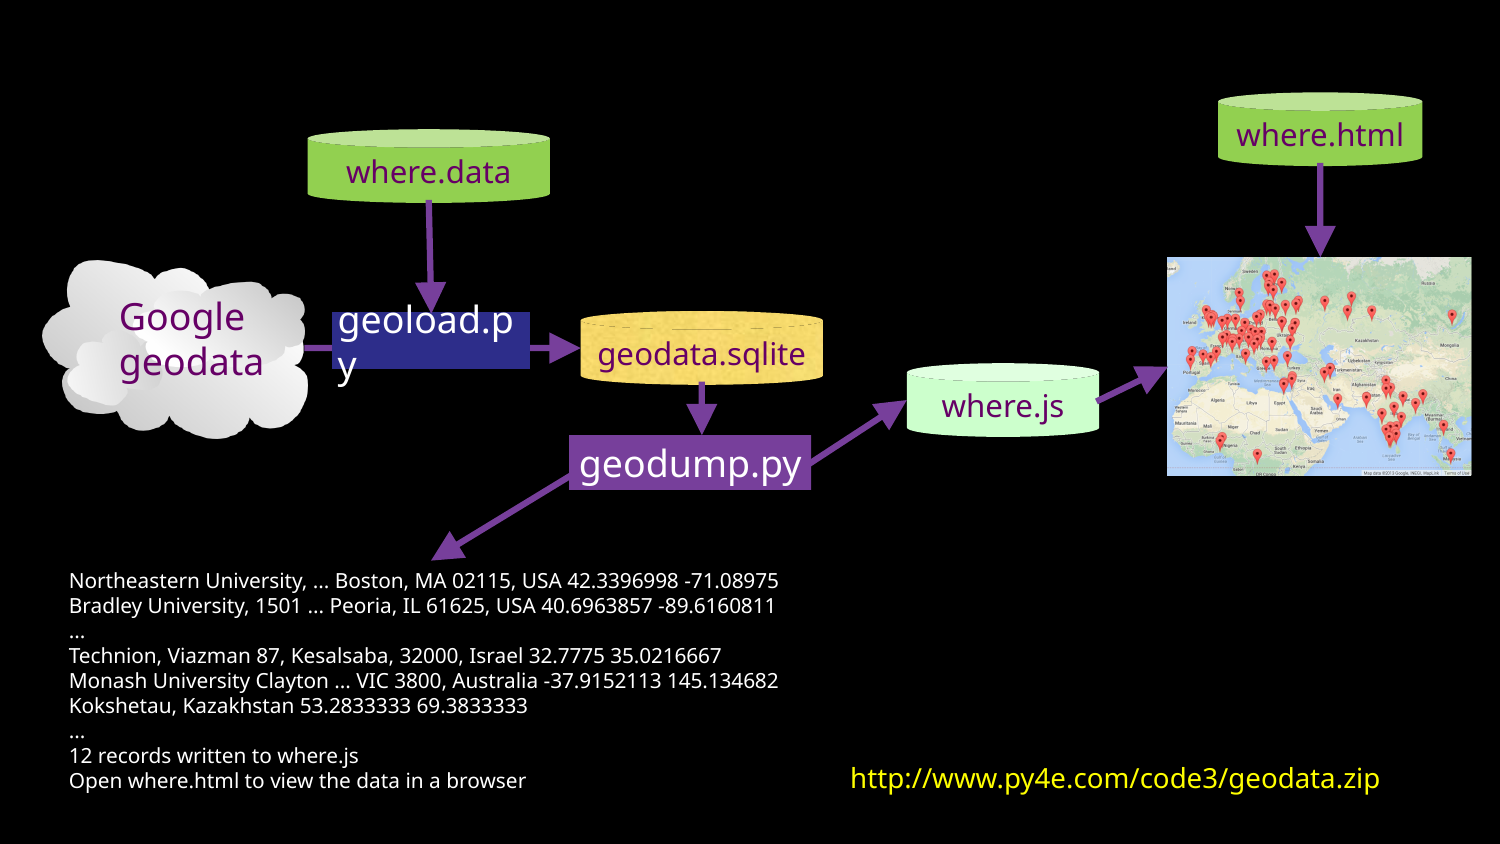

where.html
where.data
Google
geodata
geodata.sqlite
geoload.py
where.js
geodump.py
Northeastern University, ... Boston, MA 02115, USA 42.3396998 -71.08975
Bradley University, 1501 ... Peoria, IL 61625, USA 40.6963857 -89.6160811
...
Technion, Viazman 87, Kesalsaba, 32000, Israel 32.7775 35.0216667
Monash University Clayton ... VIC 3800, Australia -37.9152113 145.134682
Kokshetau, Kazakhstan 53.2833333 69.3833333
...
12 records written to where.js
Open where.html to view the data in a browser
http://www.py4e.com/code3/geodata.zip